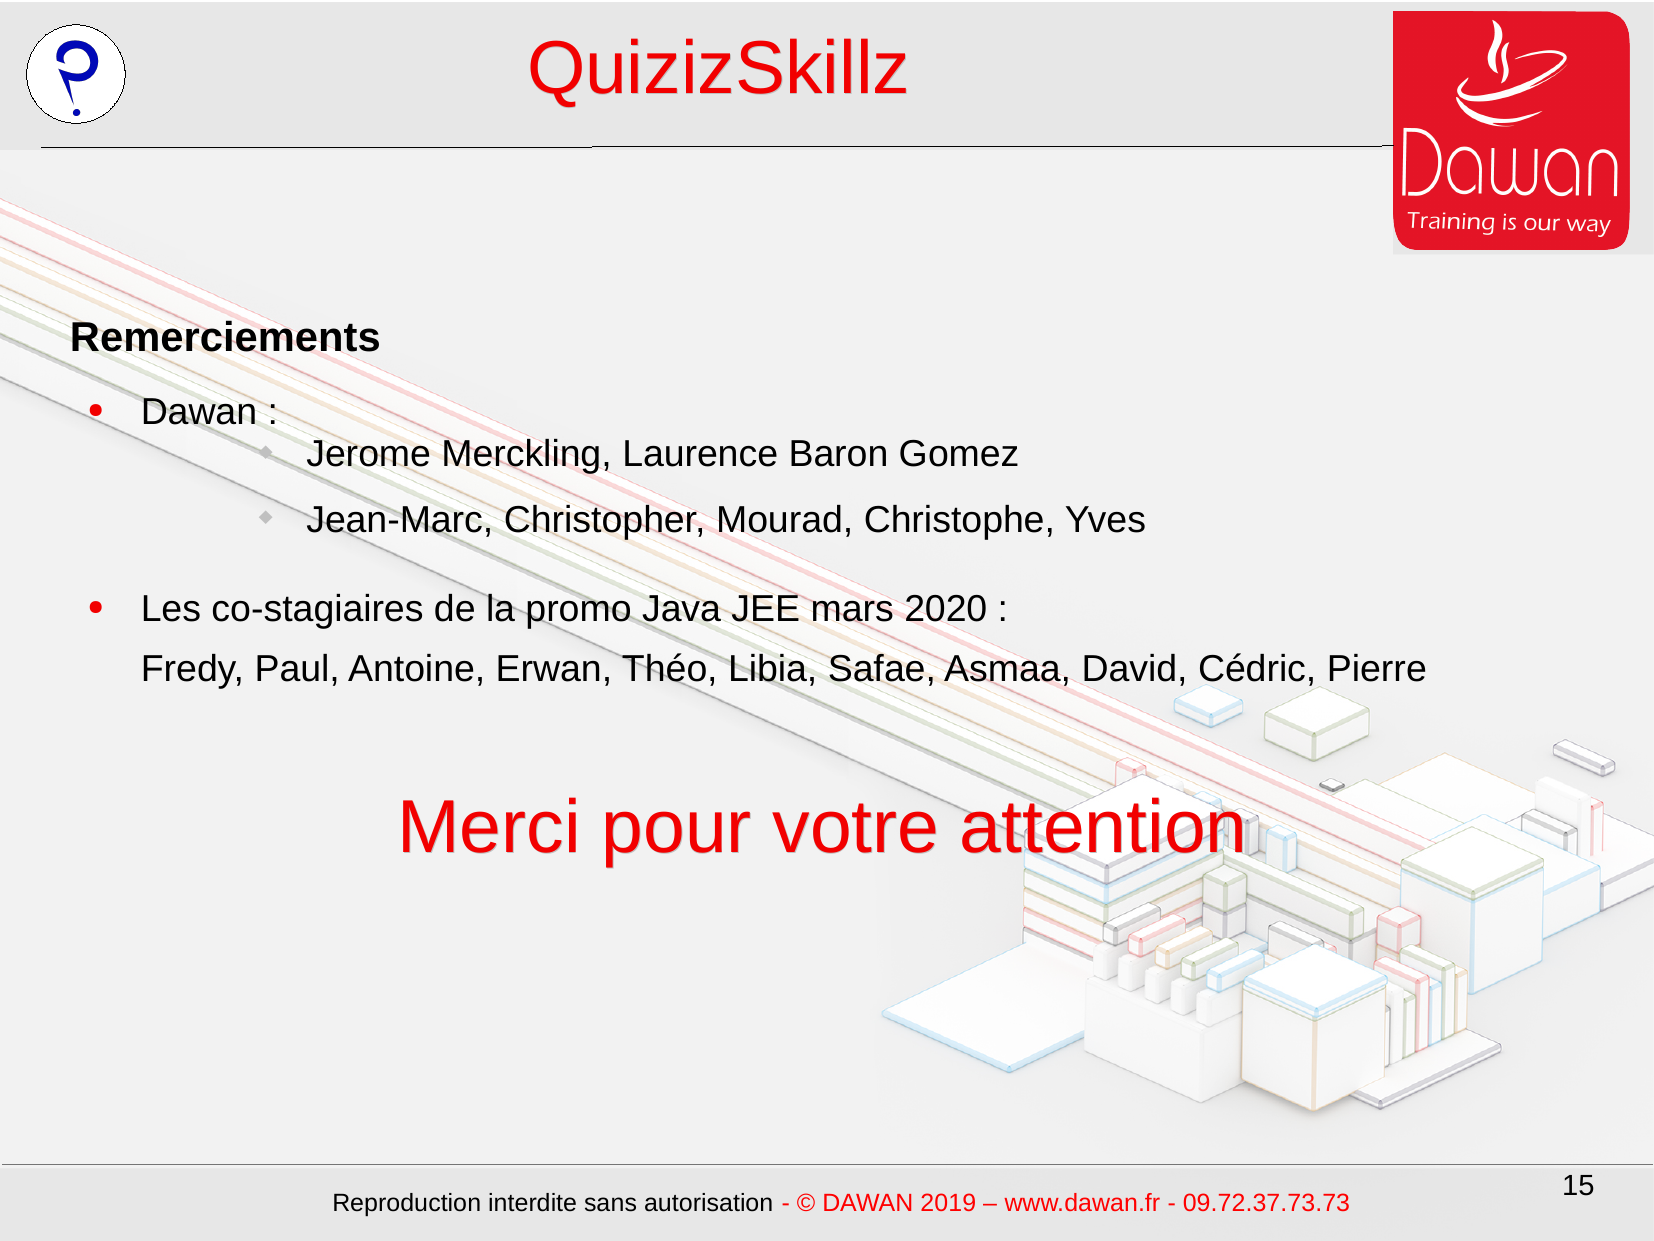

# QuizizSkillz
Remerciements
Dawan :
Jerome Merckling, Laurence Baron Gomez
Jean-Marc, Christopher, Mourad, Christophe, Yves
Les co-stagiaires de la promo Java JEE mars 2020 :
Fredy, Paul, Antoine, Erwan, Théo, Libia, Safae, Asmaa, David, Cédric, Pierre
Merci pour votre attention
15